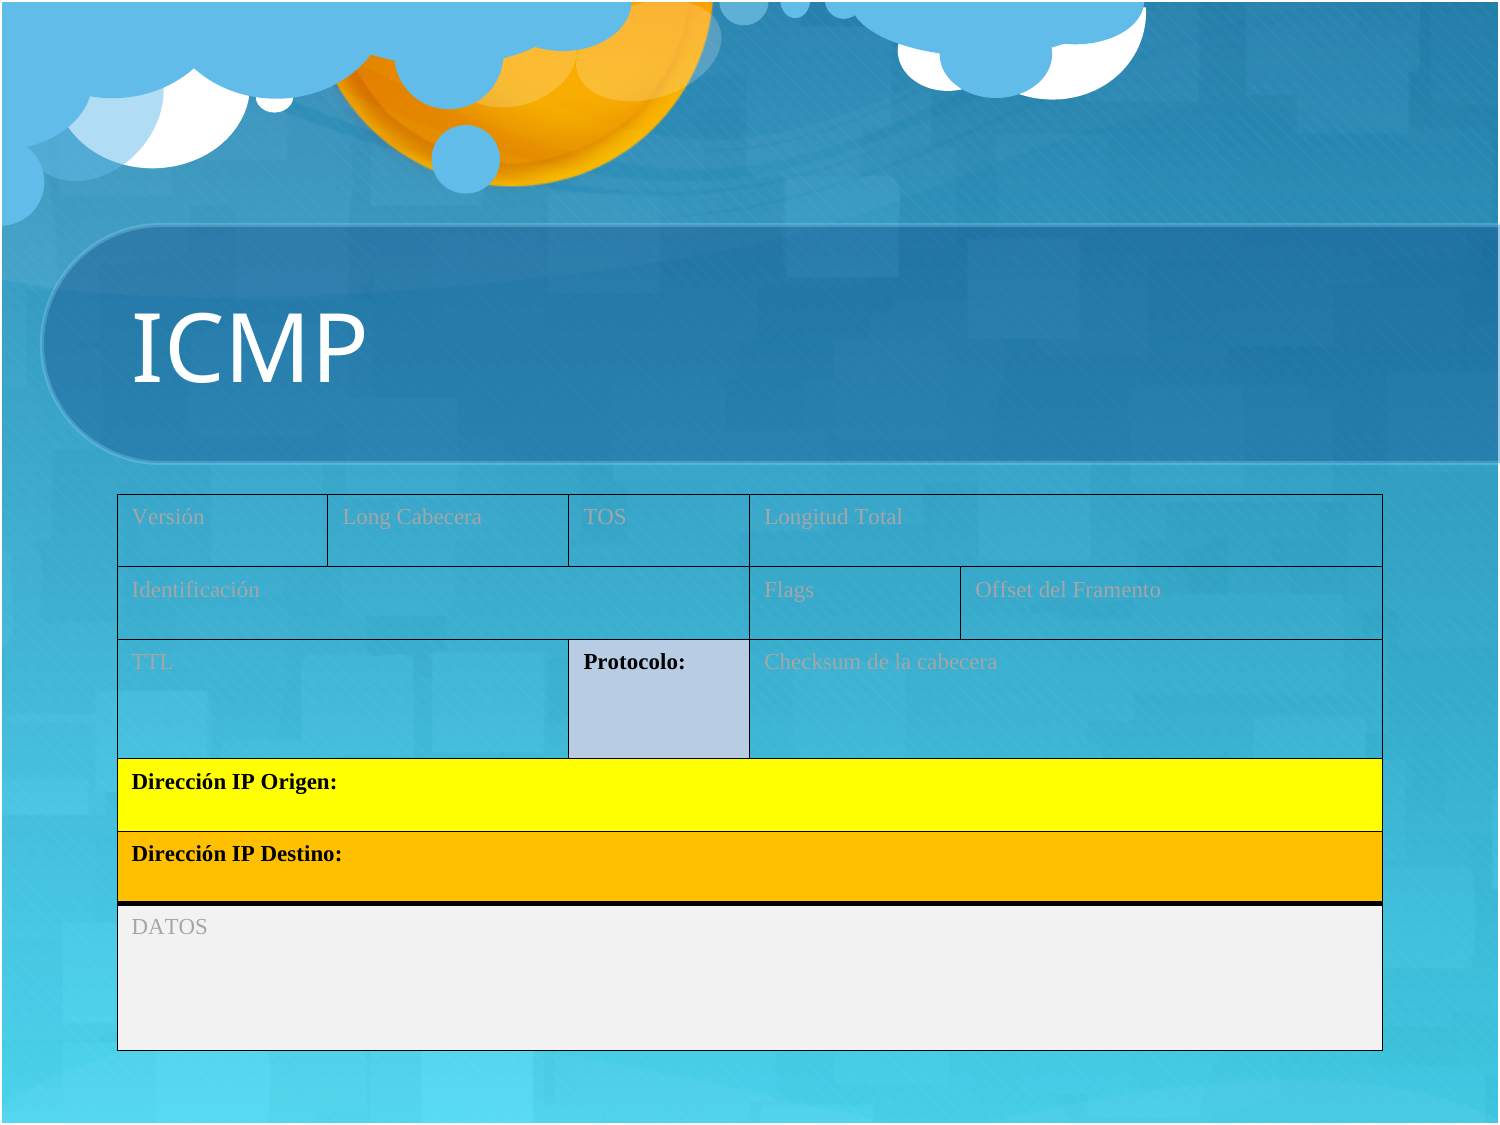

# ICMP
| Versión | Long Cabecera | TOS | Longitud Total | |
| --- | --- | --- | --- | --- |
| Identificación | | | Flags | Offset del Framento |
| TTL | | Protocolo: | Checksum de la cabecera | |
| Dirección IP Origen: | | | | |
| Dirección IP Destino: | | | | |
| DATOS | | | | |